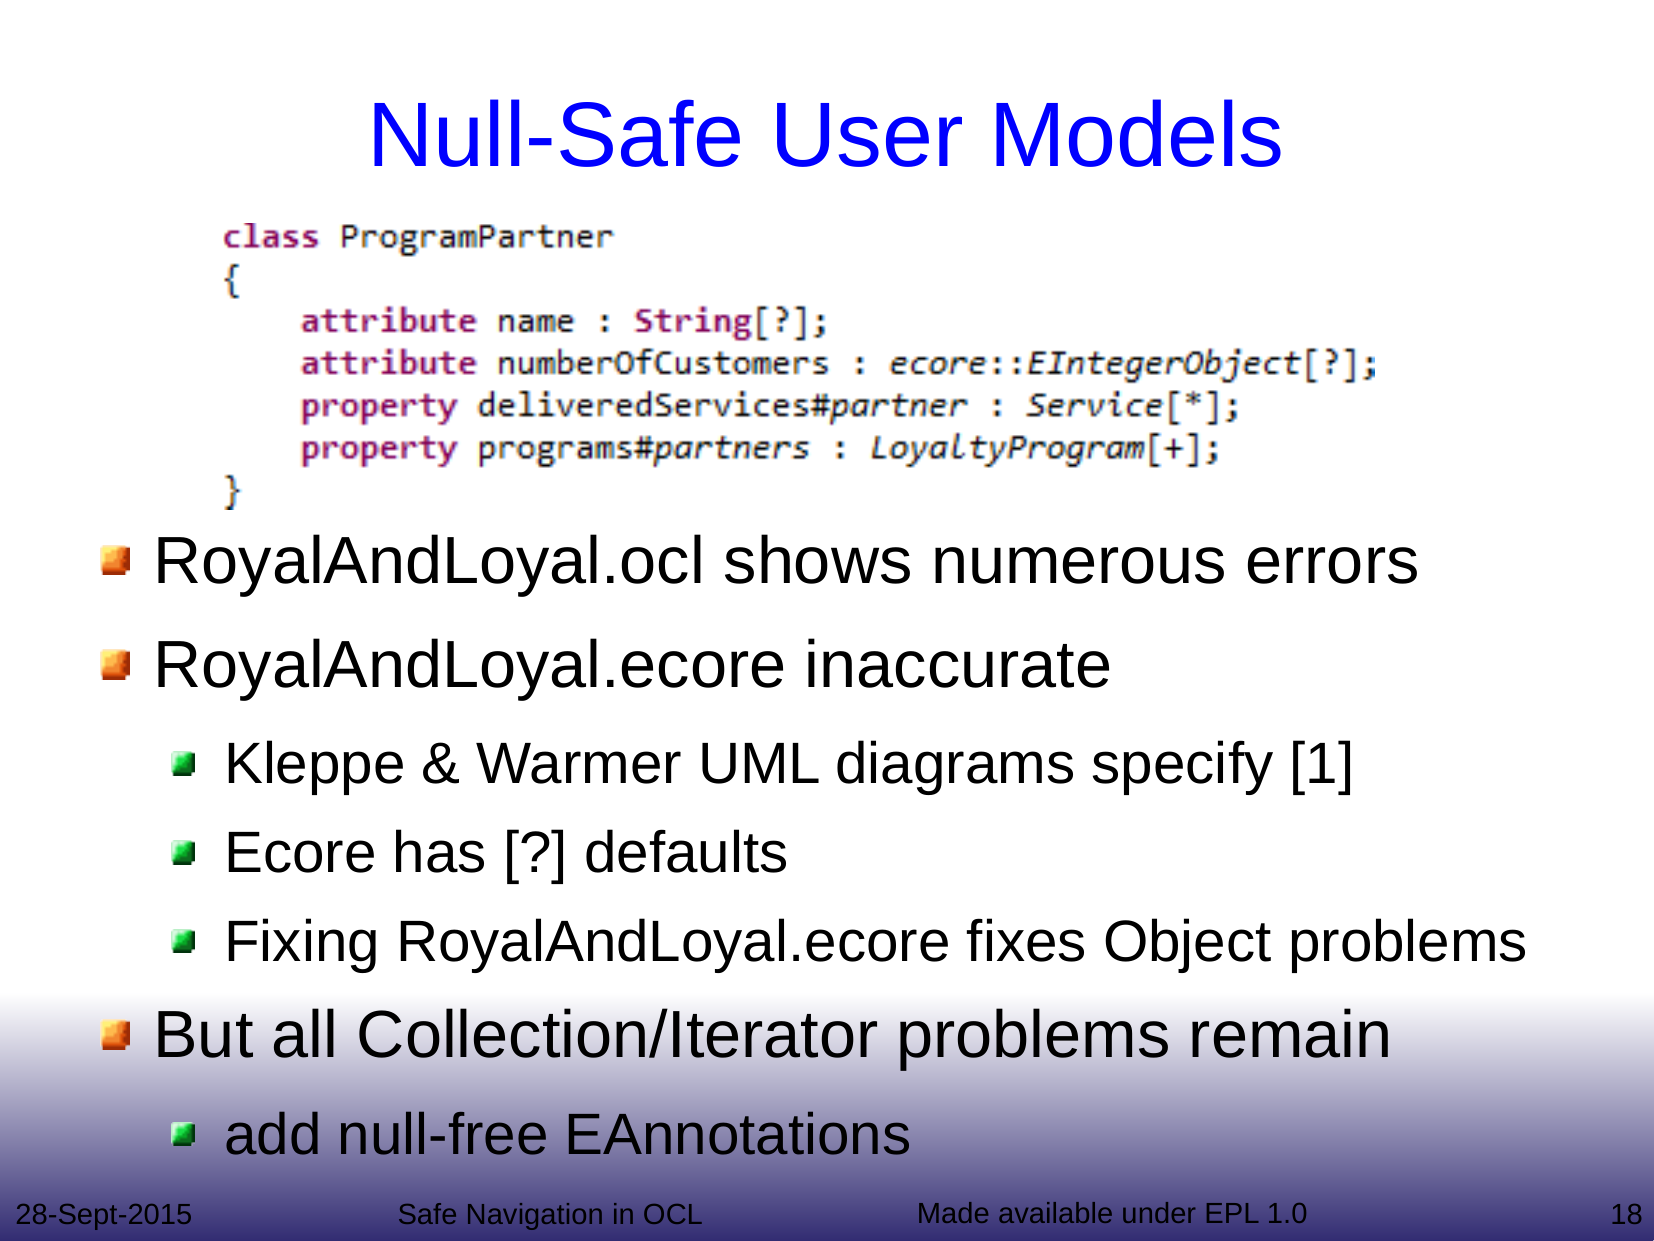

# Null-Safe User Models
RoyalAndLoyal.ocl shows numerous errors
RoyalAndLoyal.ecore inaccurate
Kleppe & Warmer UML diagrams specify [1]
Ecore has [?] defaults
Fixing RoyalAndLoyal.ecore fixes Object problems
But all Collection/Iterator problems remain
add null-free EAnnotations
28-Sept-2015
Safe Navigation in OCL
18